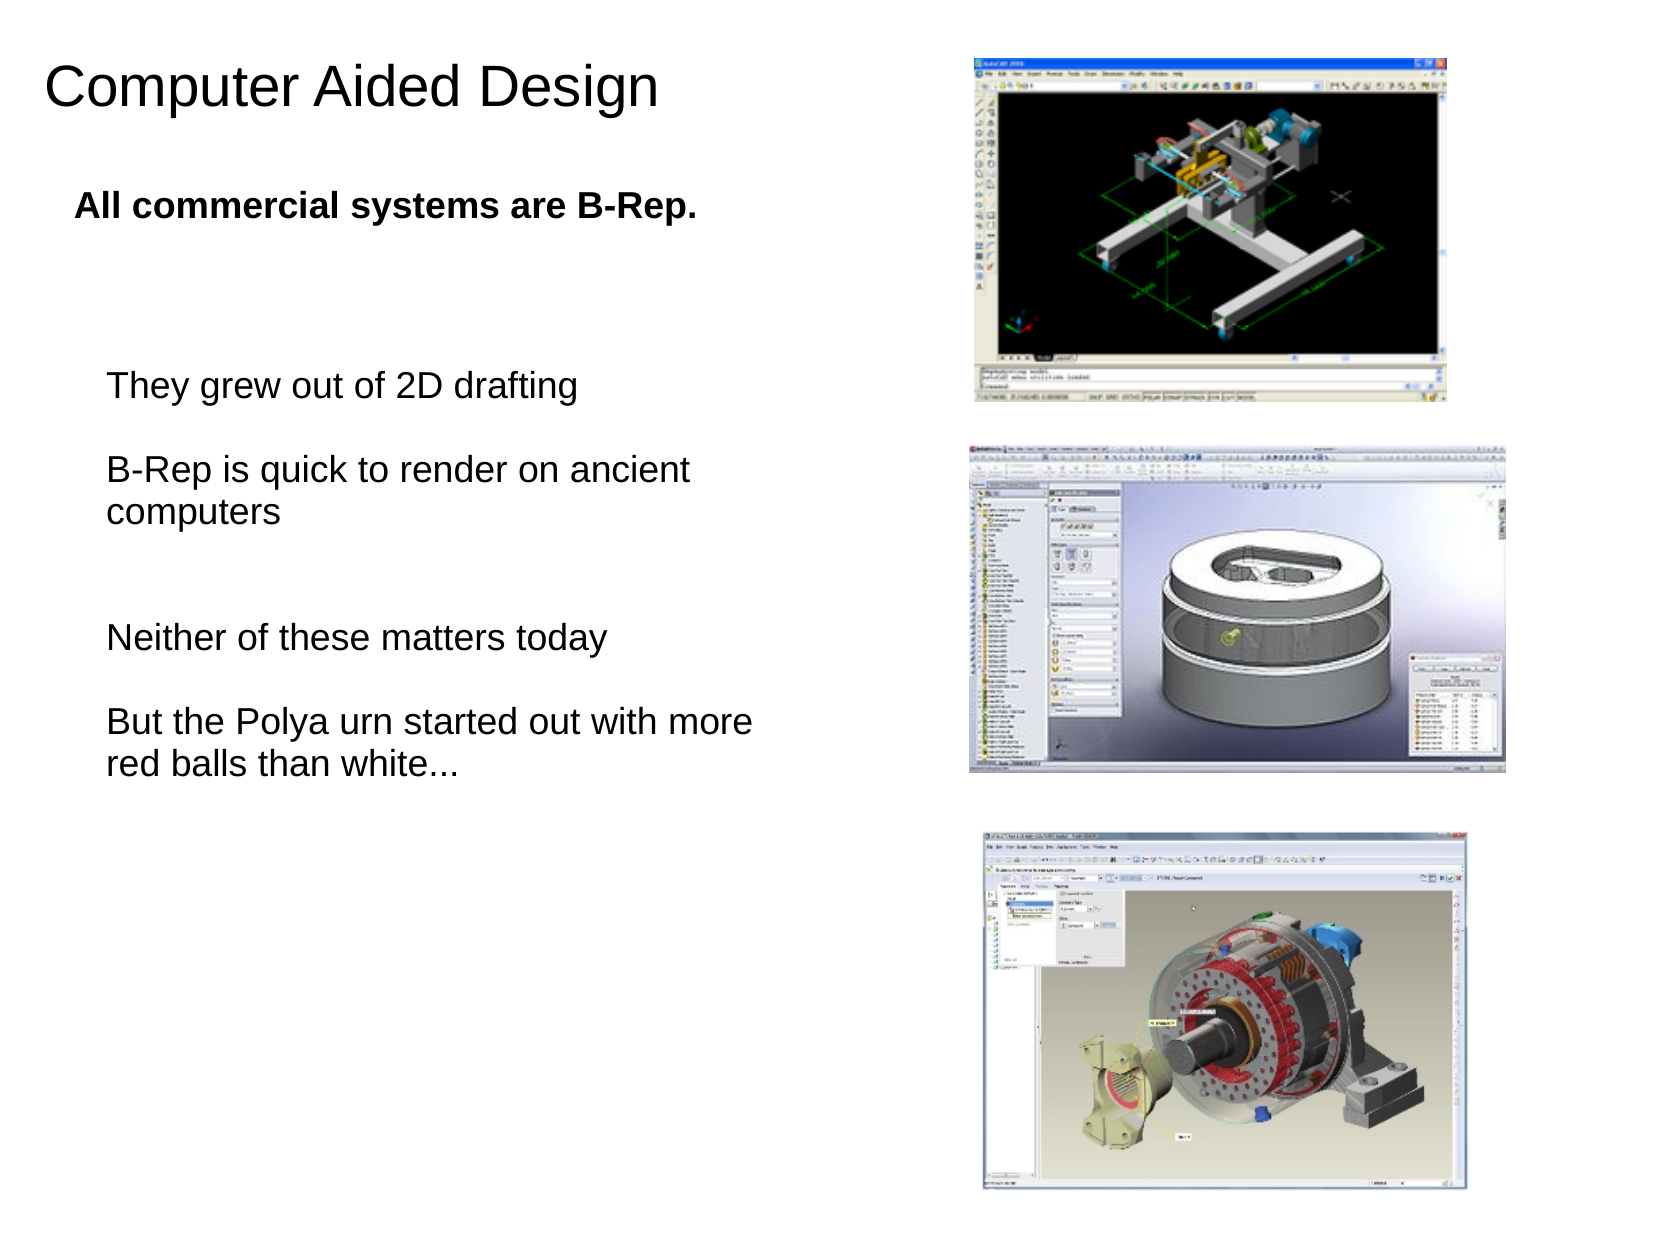

Computer Aided Design
All commercial systems are B-Rep.
They grew out of 2D drafting
B-Rep is quick to render on ancient computers
Neither of these matters today
But the Polya urn started out with more red balls than white...